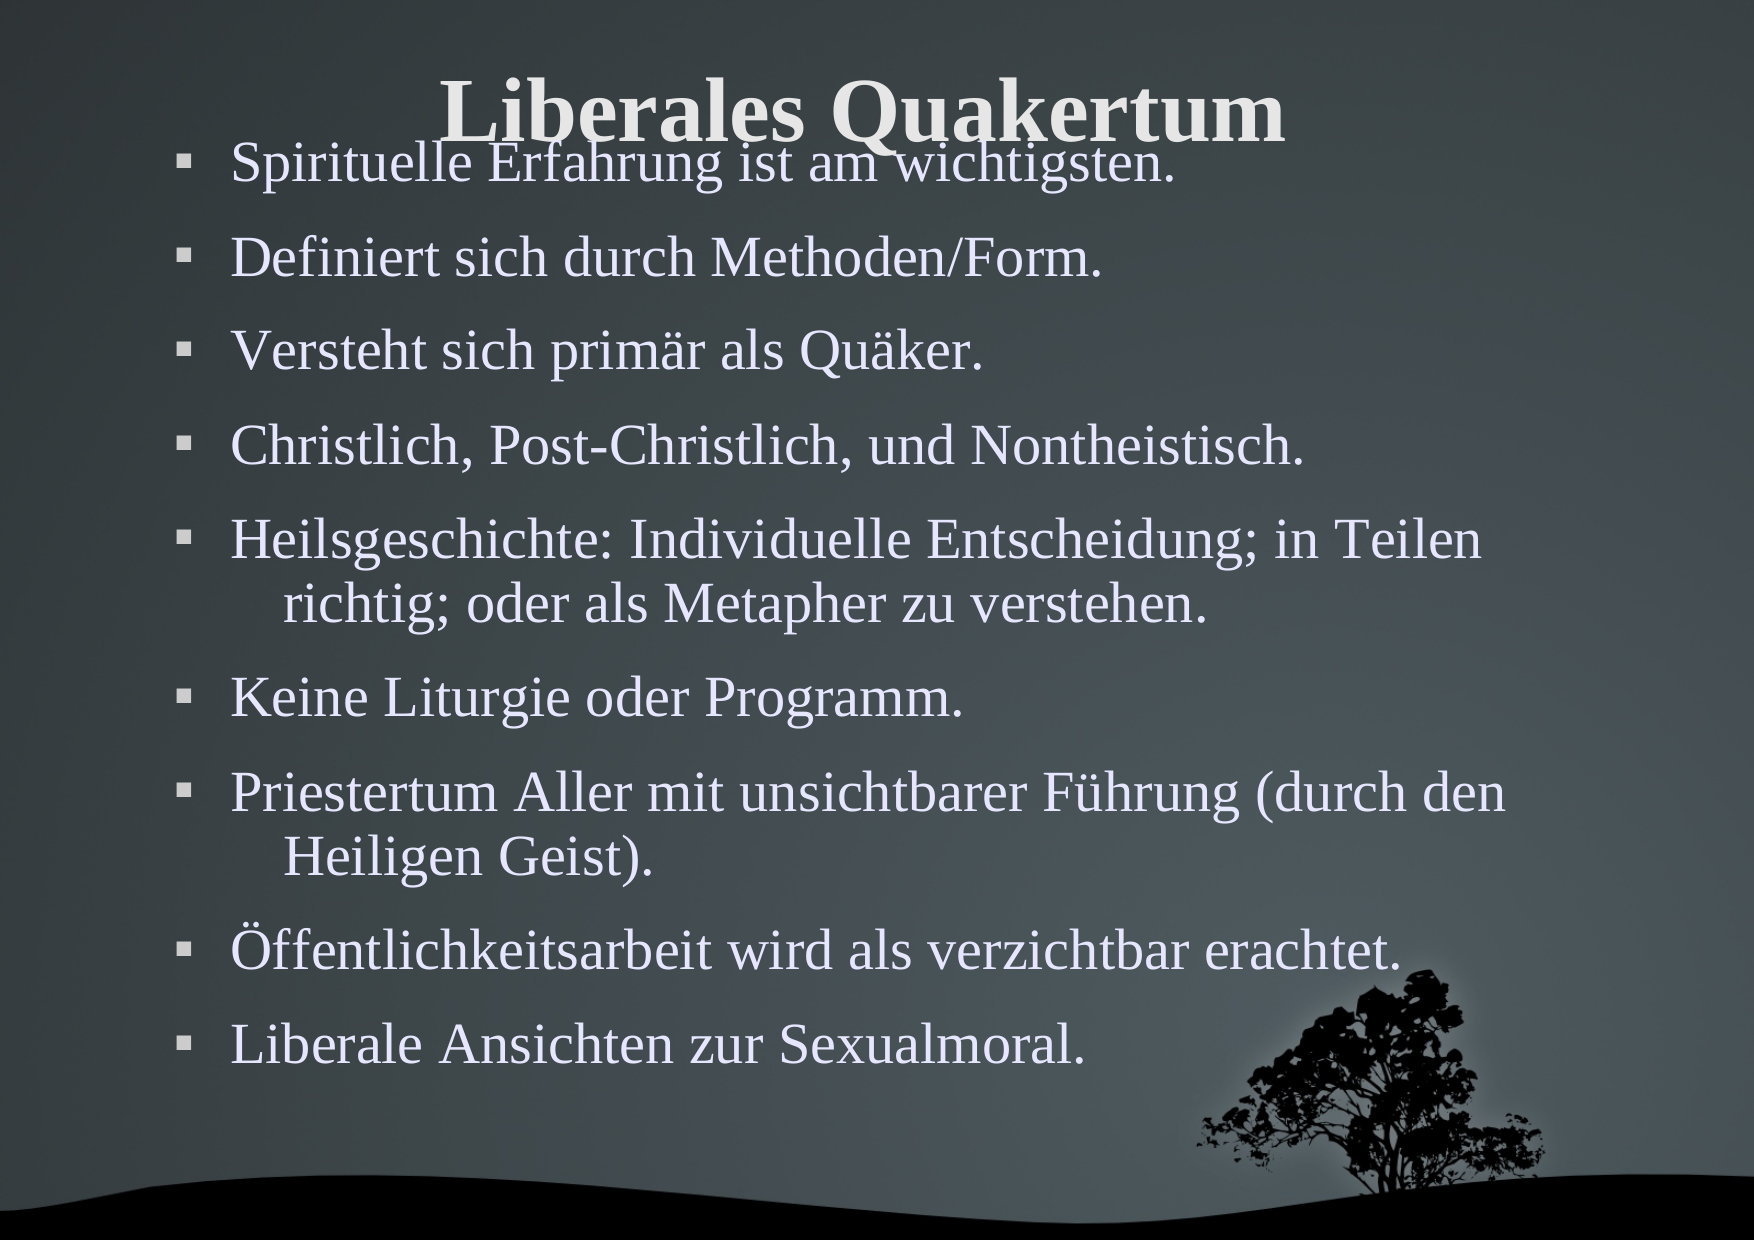

# Liberales Quakertum
Spirituelle Erfahrung ist am wichtigsten.
Definiert sich durch Methoden/Form.
Versteht sich primär als Quäker.
Christlich, Post-Christlich, und Nontheistisch.
Heilsgeschichte: Individuelle Entscheidung; in Teilen richtig; oder als Metapher zu verstehen.
Keine Liturgie oder Programm.
Priestertum Aller mit unsichtbarer Führung (durch den Heiligen Geist).
Öffentlichkeitsarbeit wird als verzichtbar erachtet.
Liberale Ansichten zur Sexualmoral.